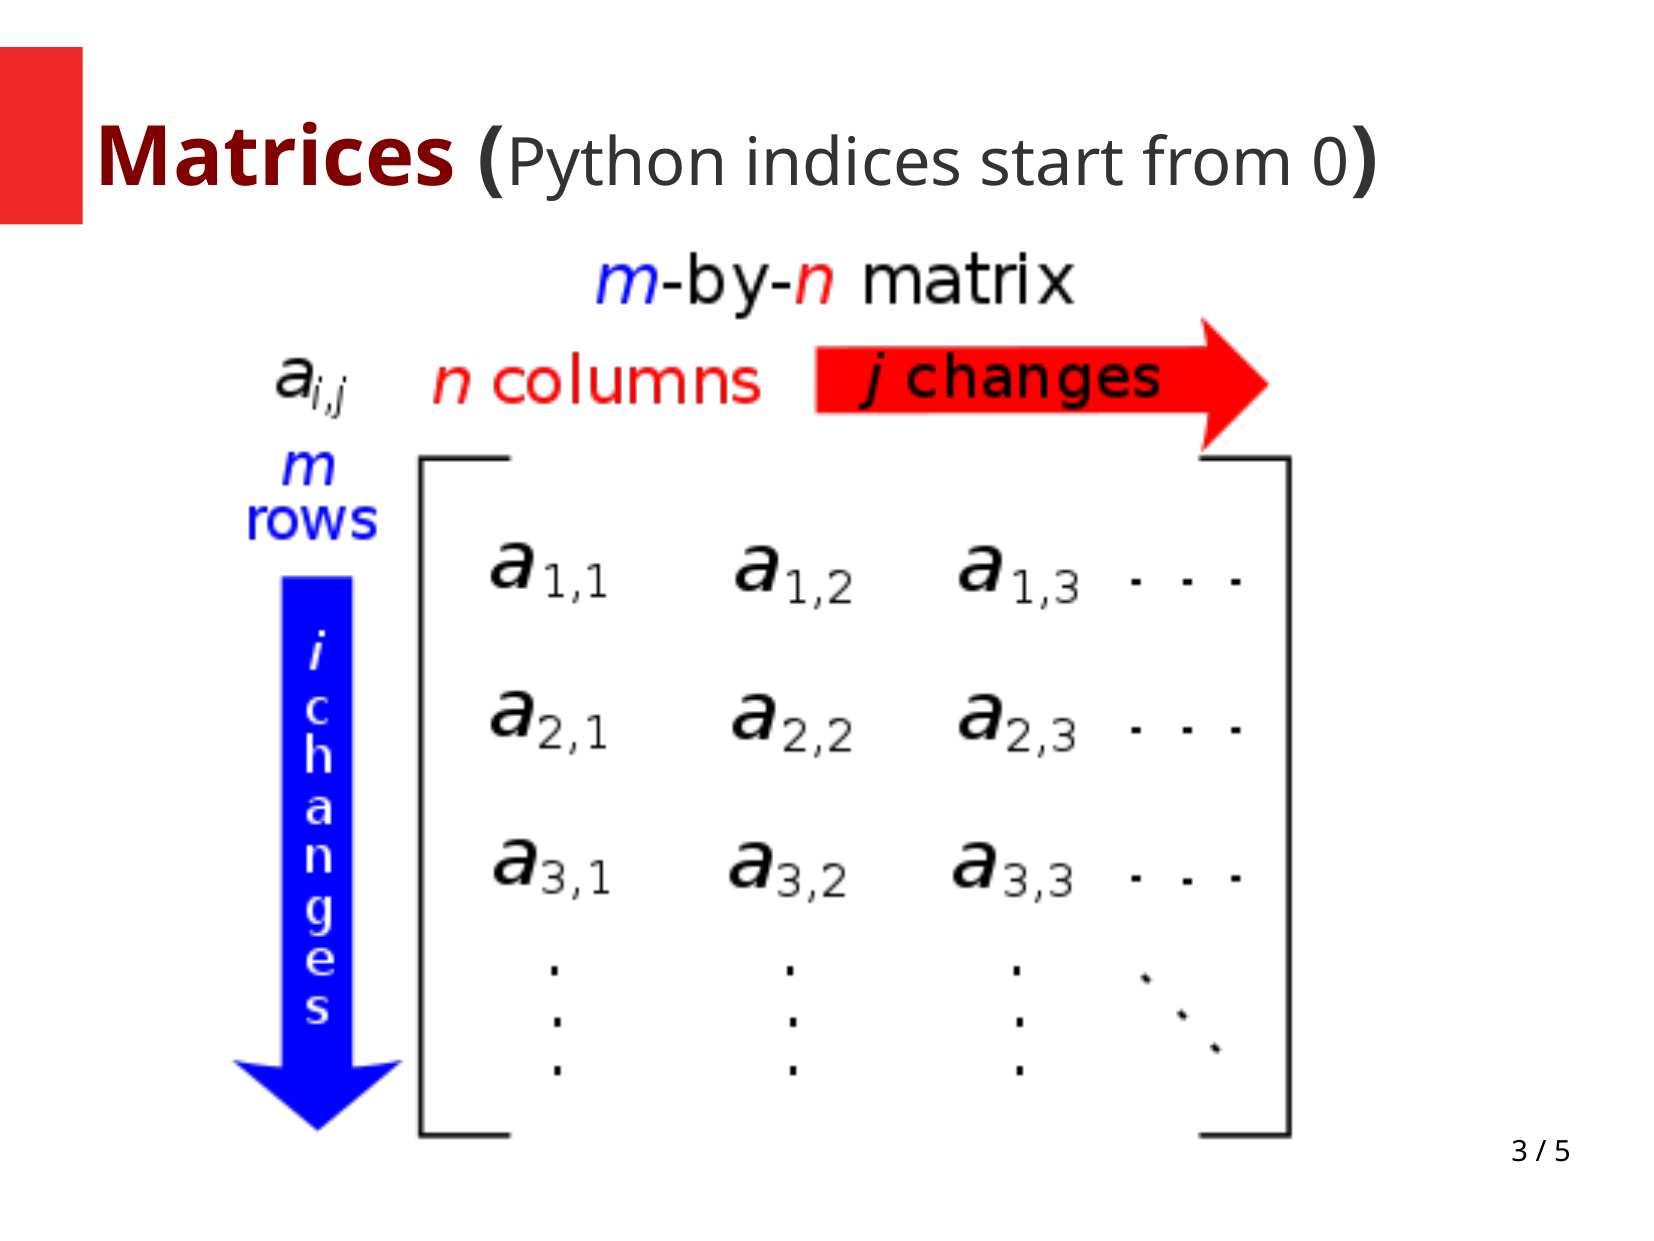

# Matrices (Python indices start from 0)
3